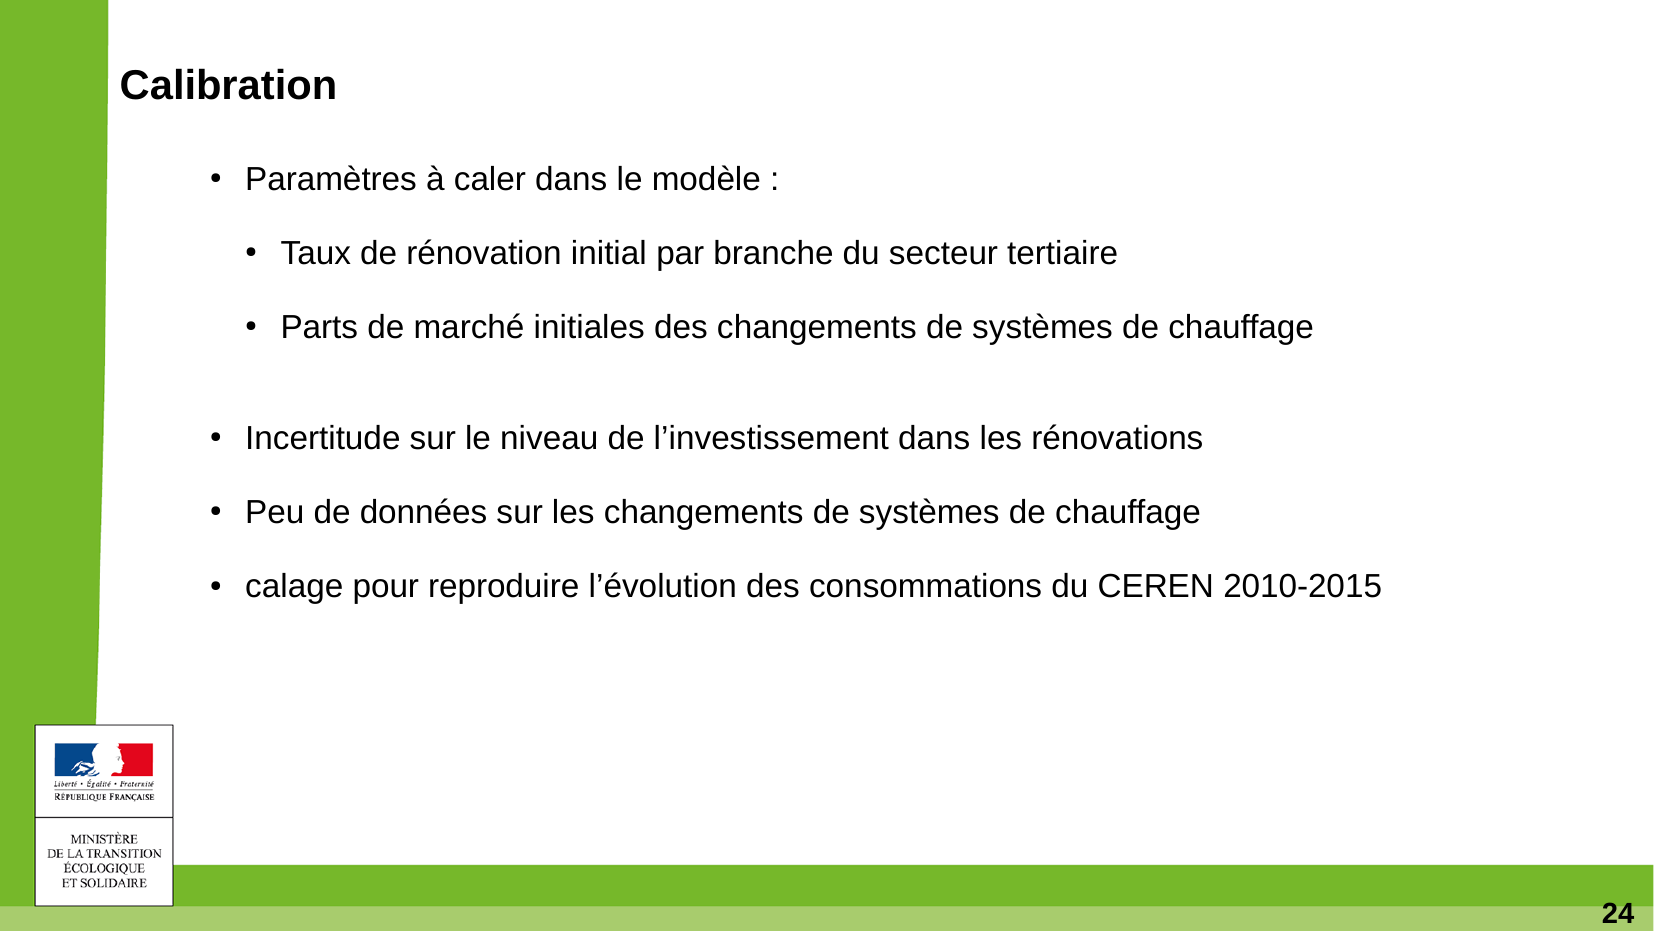

# Calibration
Paramètres à caler dans le modèle :
Taux de rénovation initial par branche du secteur tertiaire
Parts de marché initiales des changements de systèmes de chauffage
Incertitude sur le niveau de l’investissement dans les rénovations
Peu de données sur les changements de systèmes de chauffage
calage pour reproduire l’évolution des consommations du CEREN 2010-2015